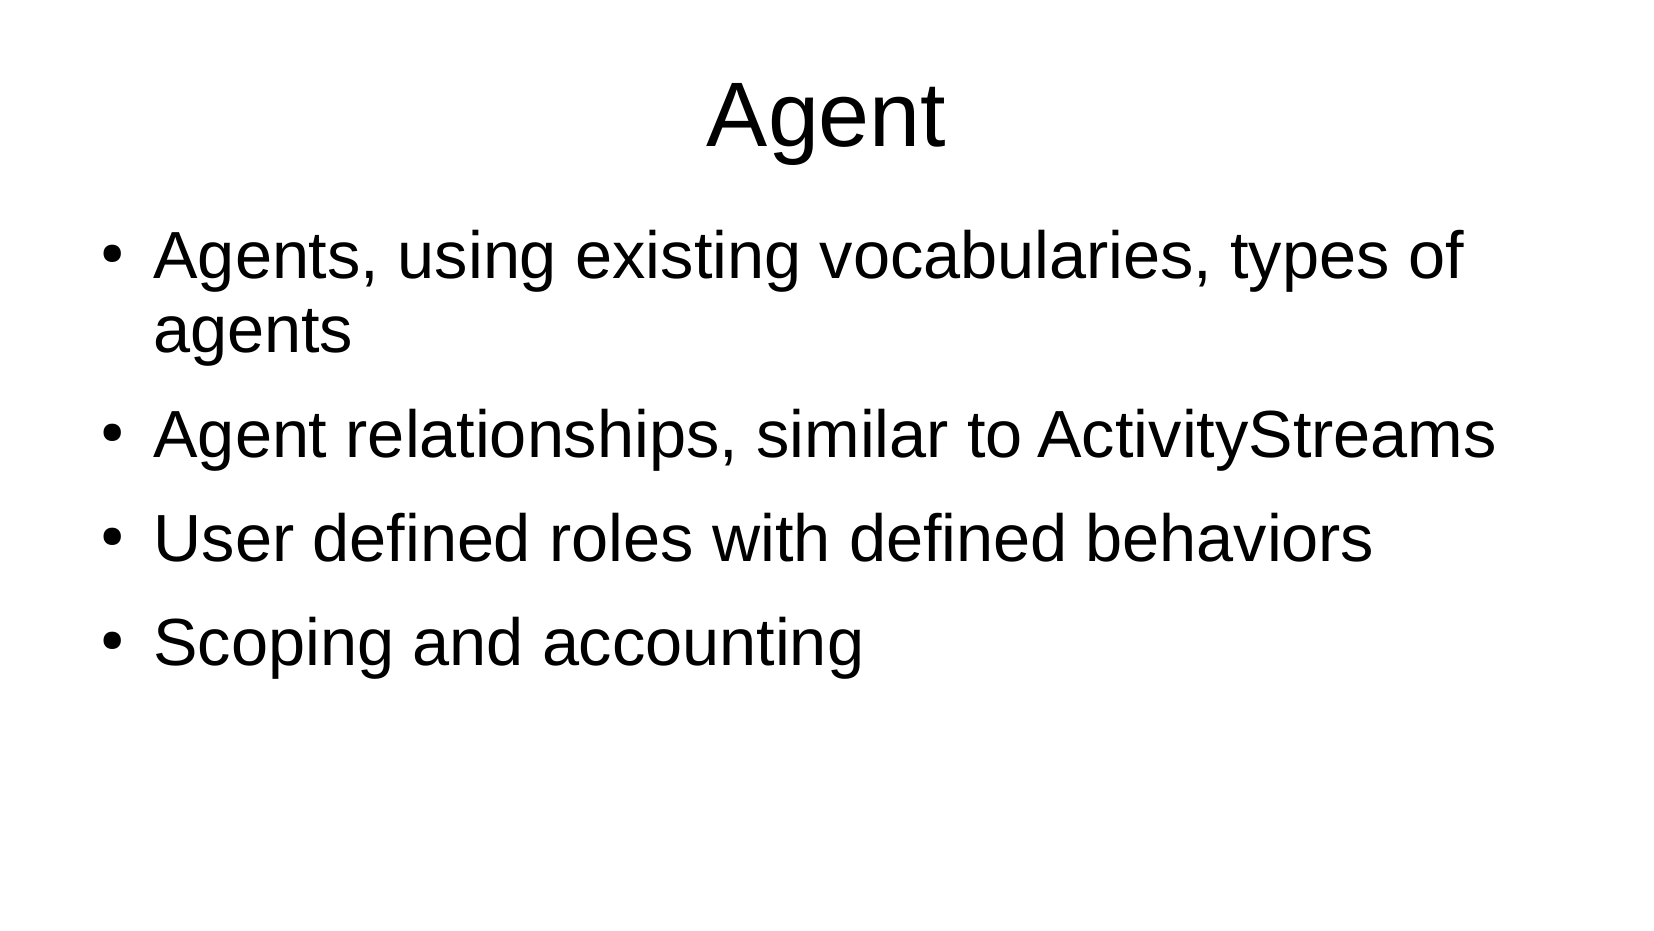

Agent
# Agents, using existing vocabularies, types of agents
Agent relationships, similar to ActivityStreams
User defined roles with defined behaviors
Scoping and accounting